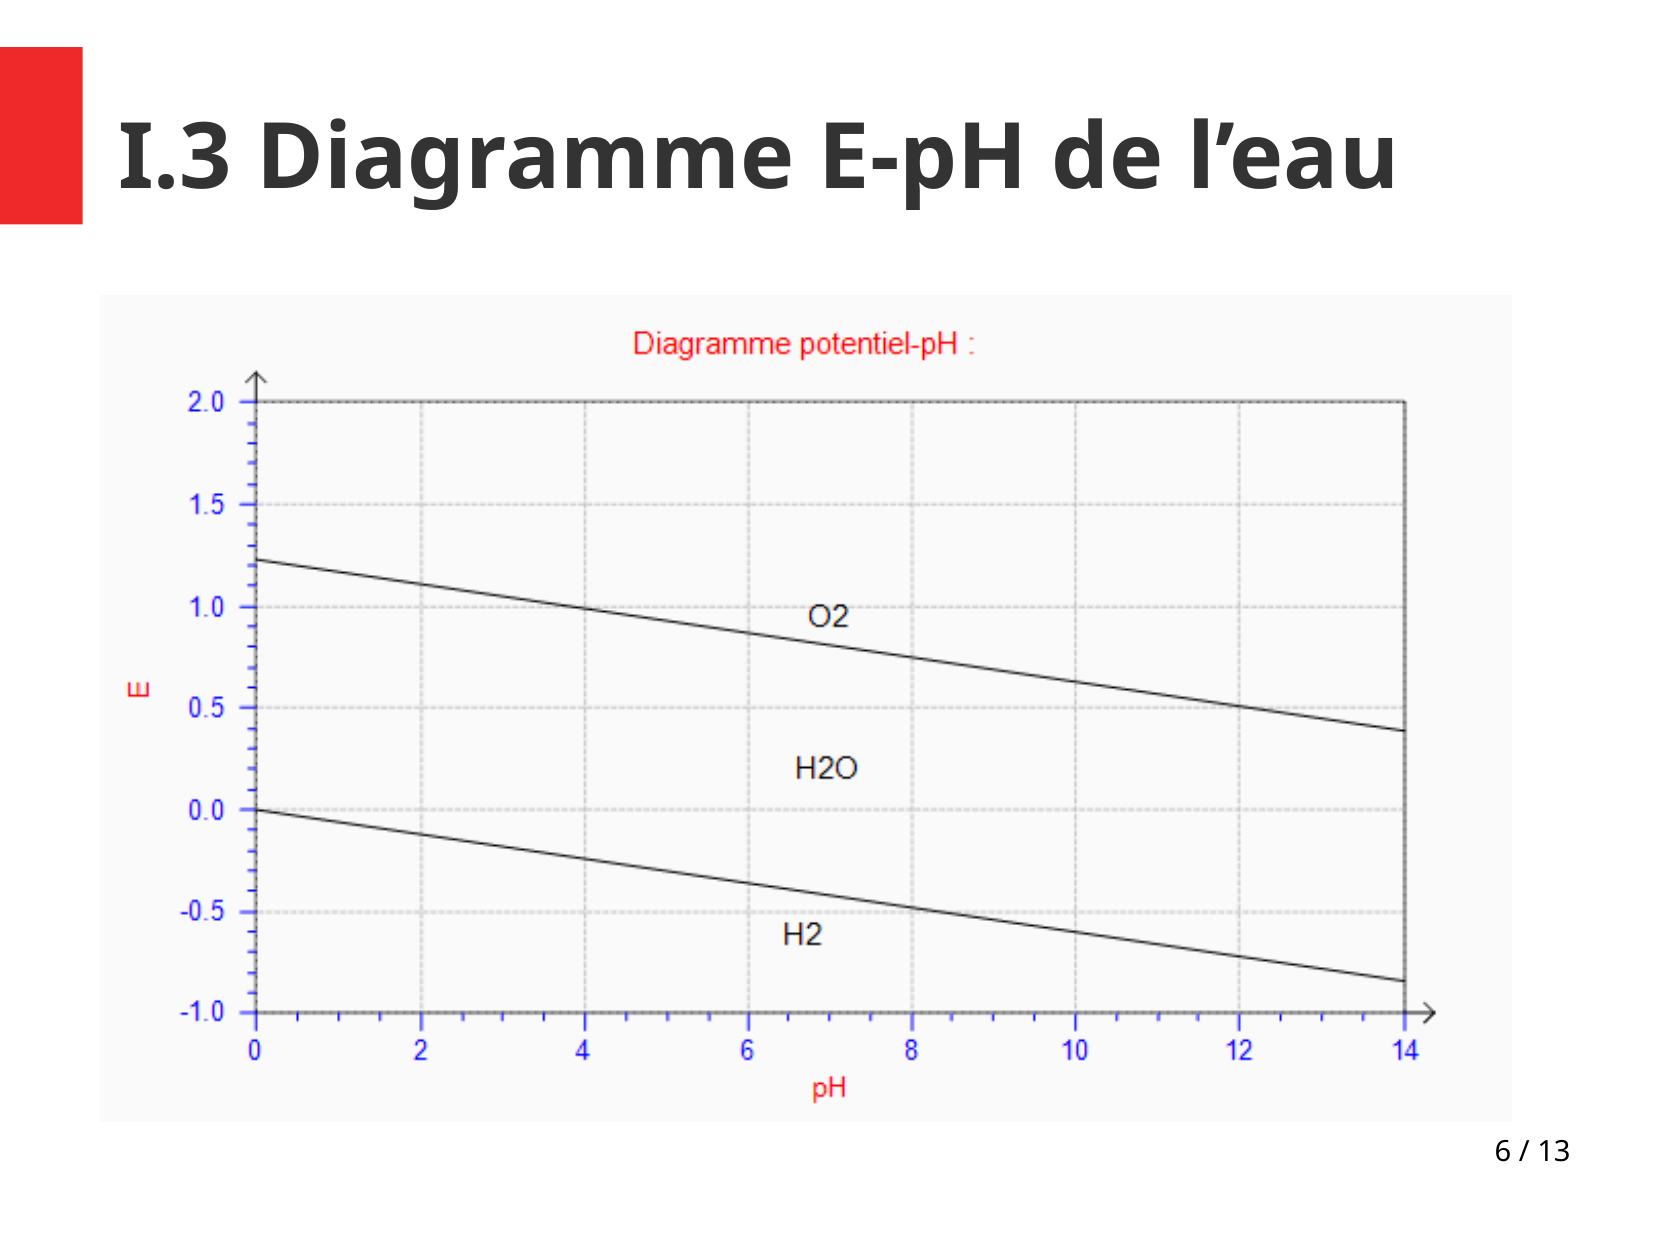

# I.3 Diagramme E-pH de l’eau
6